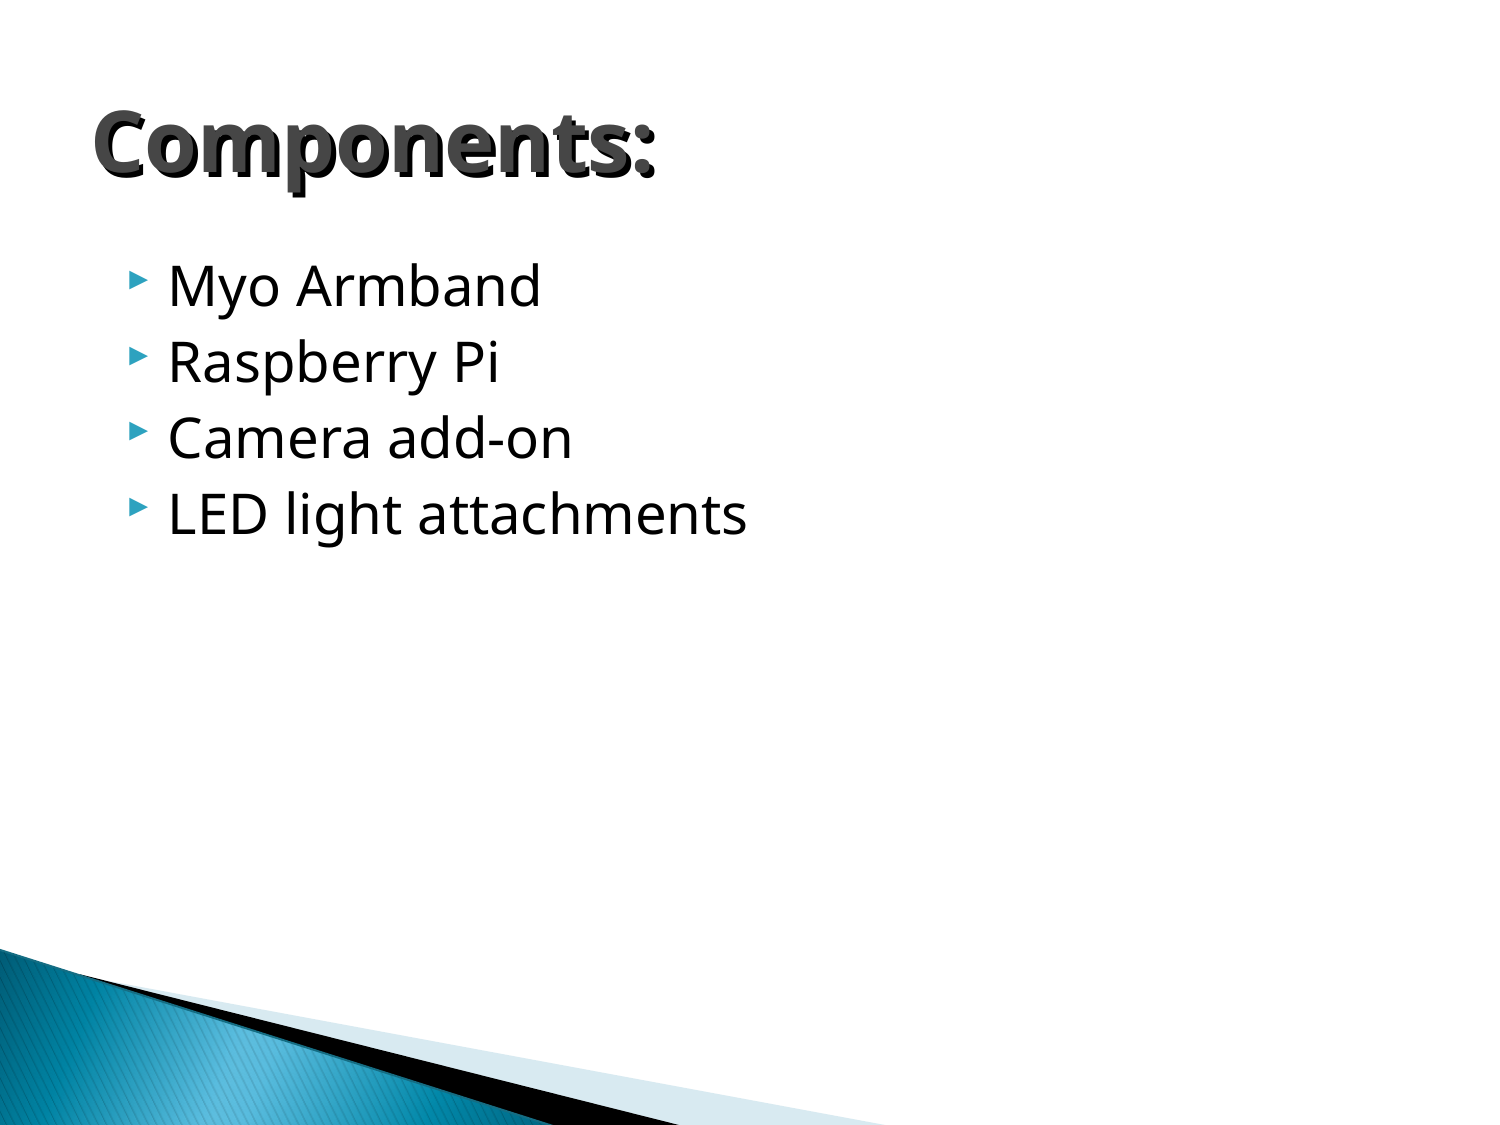

Components:
# Myo Armband
Raspberry Pi
Camera add-on
LED light attachments